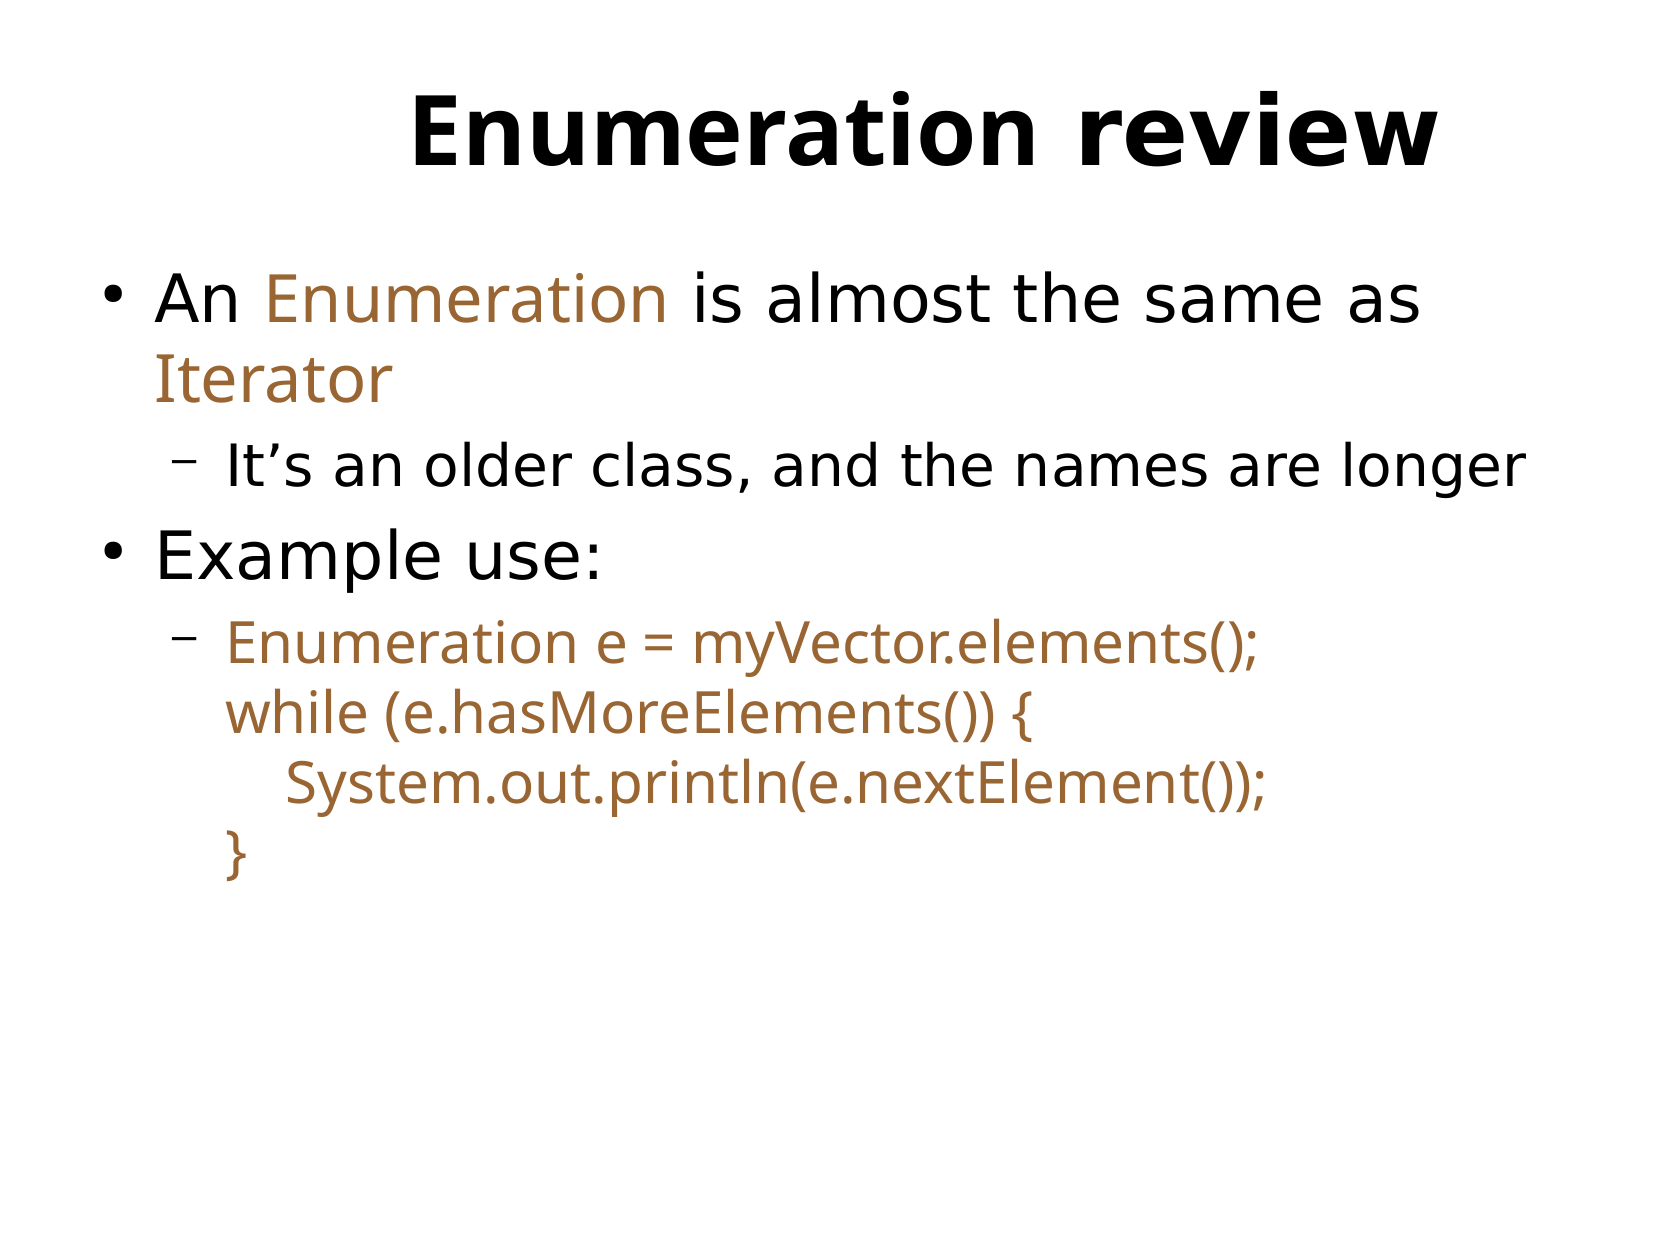

# Enumeration review
An Enumeration is almost the same as Iterator
It’s an older class, and the names are longer
Example use:
Enumeration e = myVector.elements();
while (e.hasMoreElements()) {
 System.out.println(e.nextElement());
}